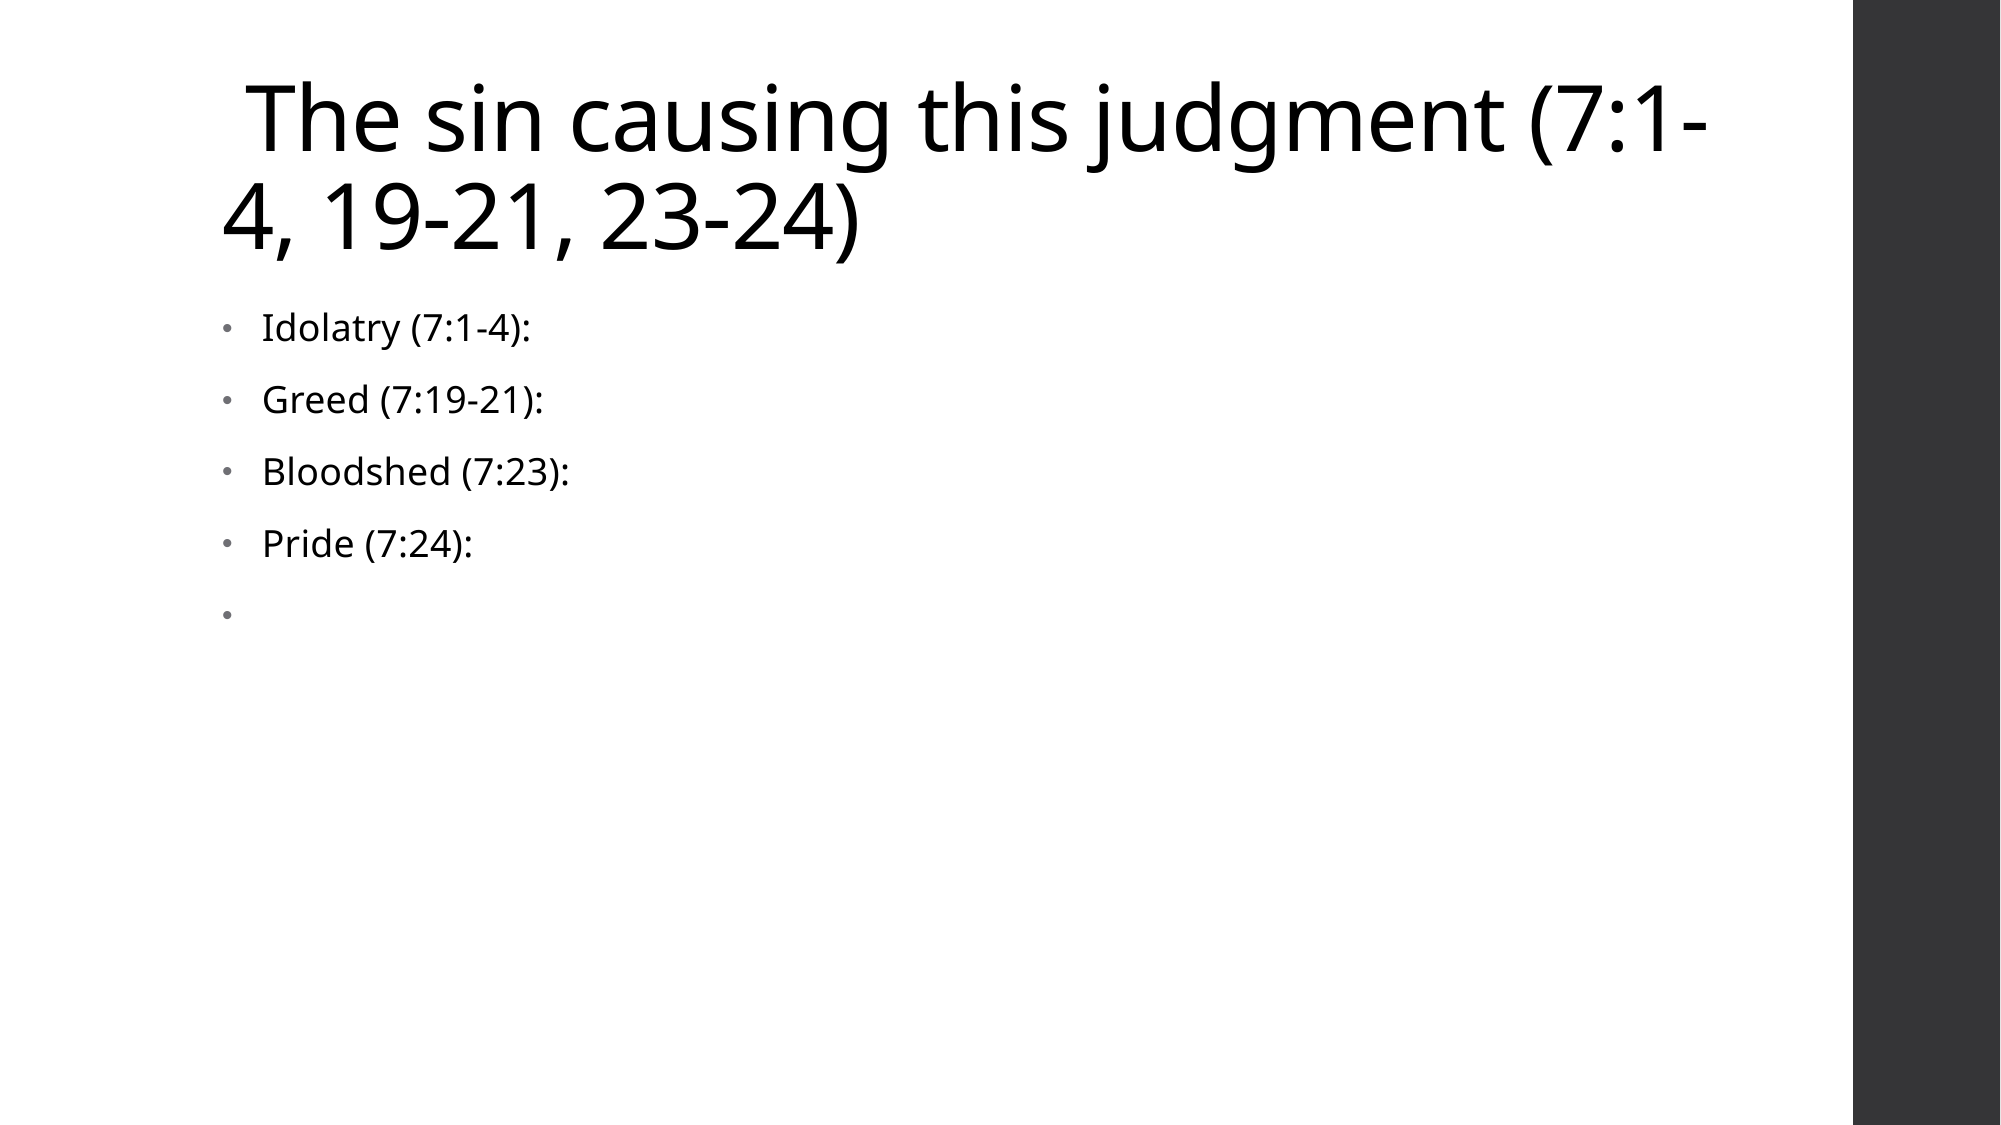

# The sin causing this judgment (7:1-4, 19-21, 23-24)
 Idolatry (7:1-4):
 Greed (7:19-21):
 Bloodshed (7:23):
 Pride (7:24):